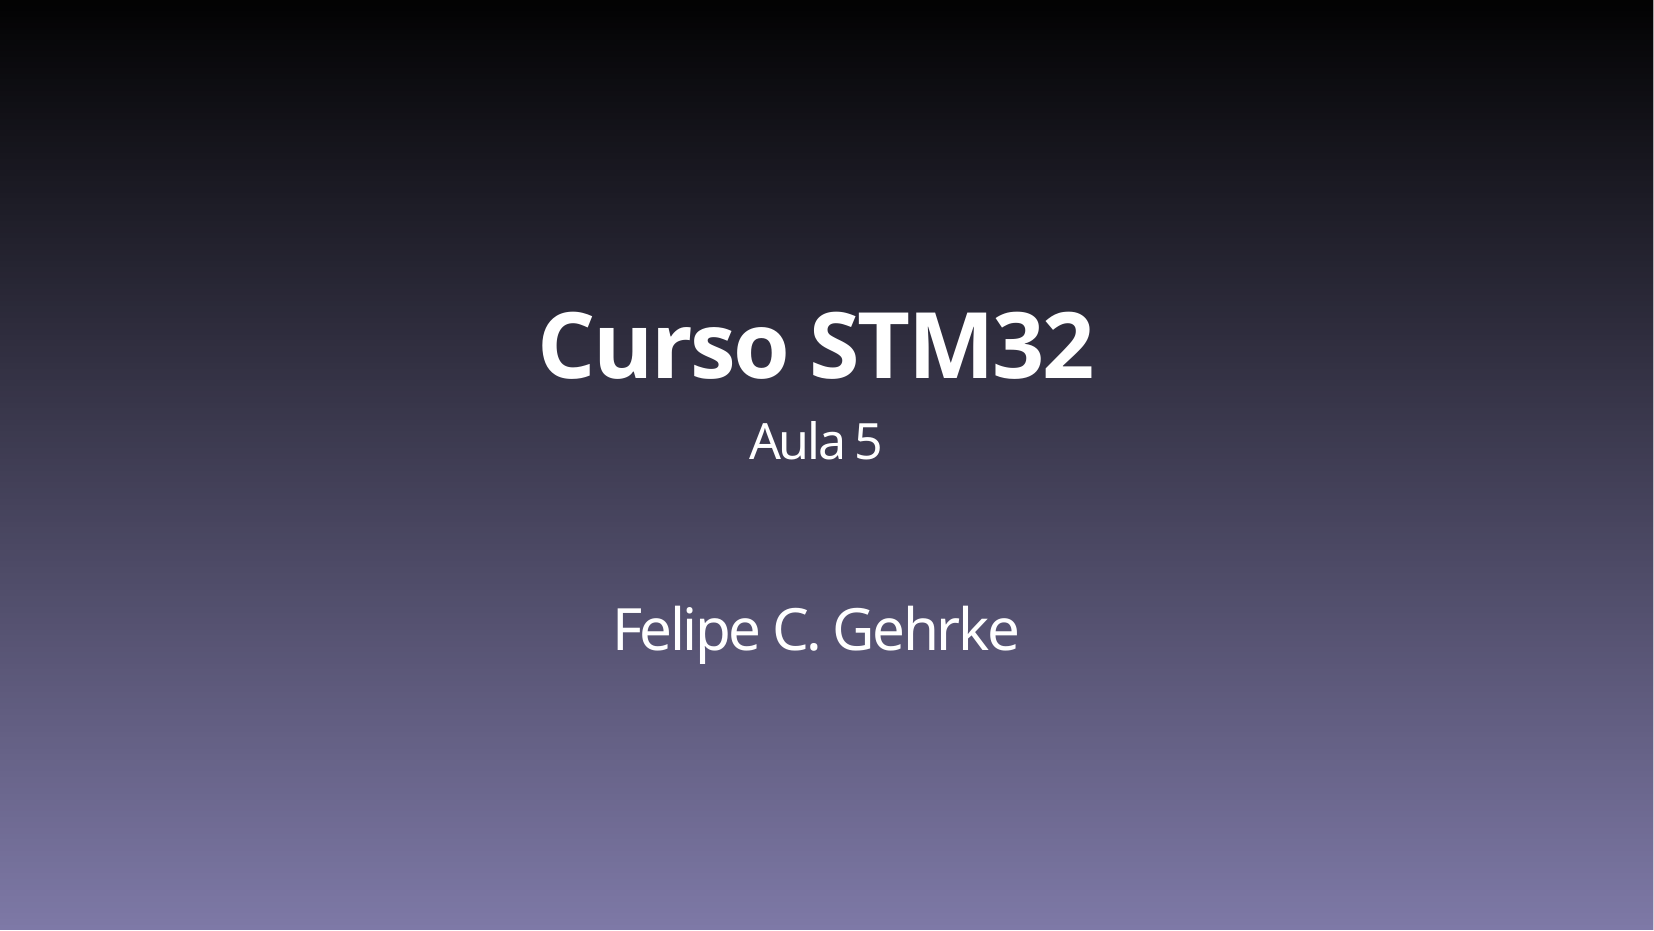

# Curso STM32 Aula 5
Felipe C. Gehrke